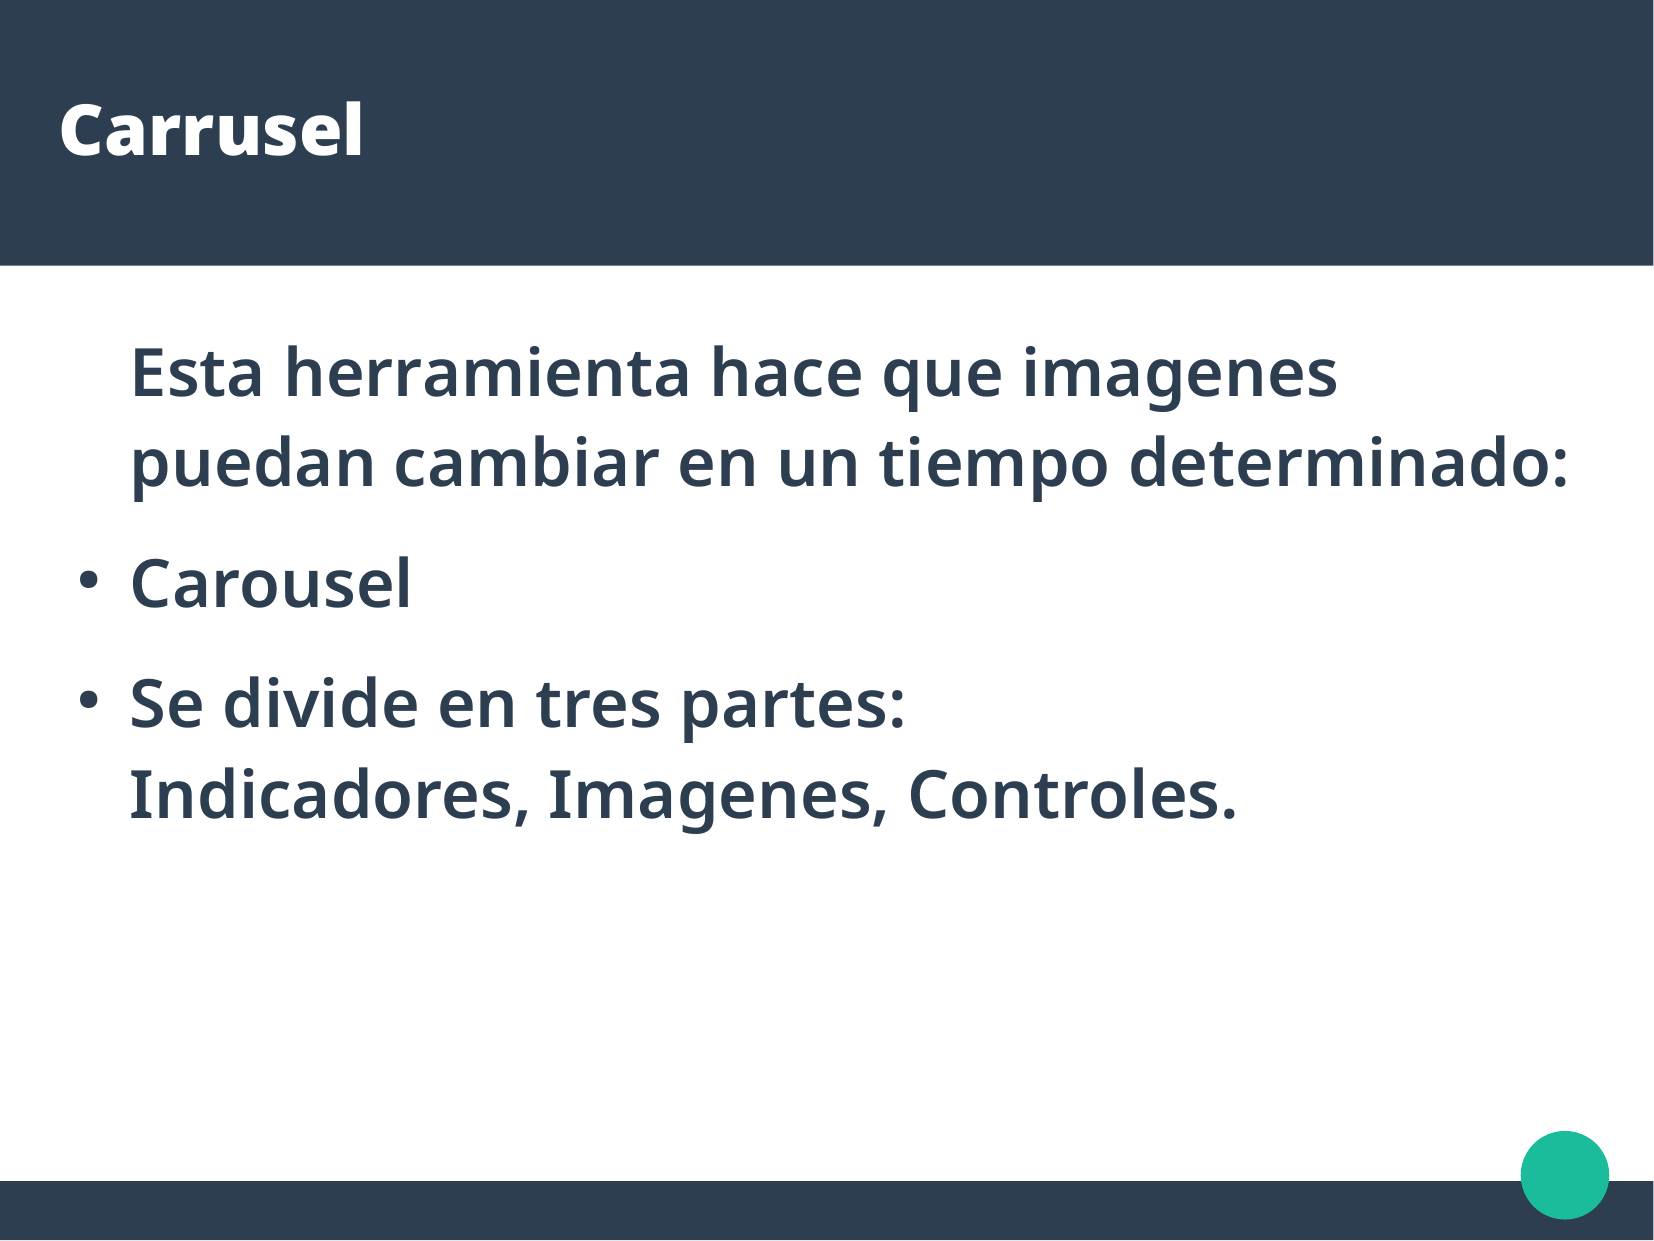

# Carrusel
Esta herramienta hace que imagenes puedan cambiar en un tiempo determinado:
Carousel
Se divide en tres partes:
Indicadores, Imagenes, Controles.